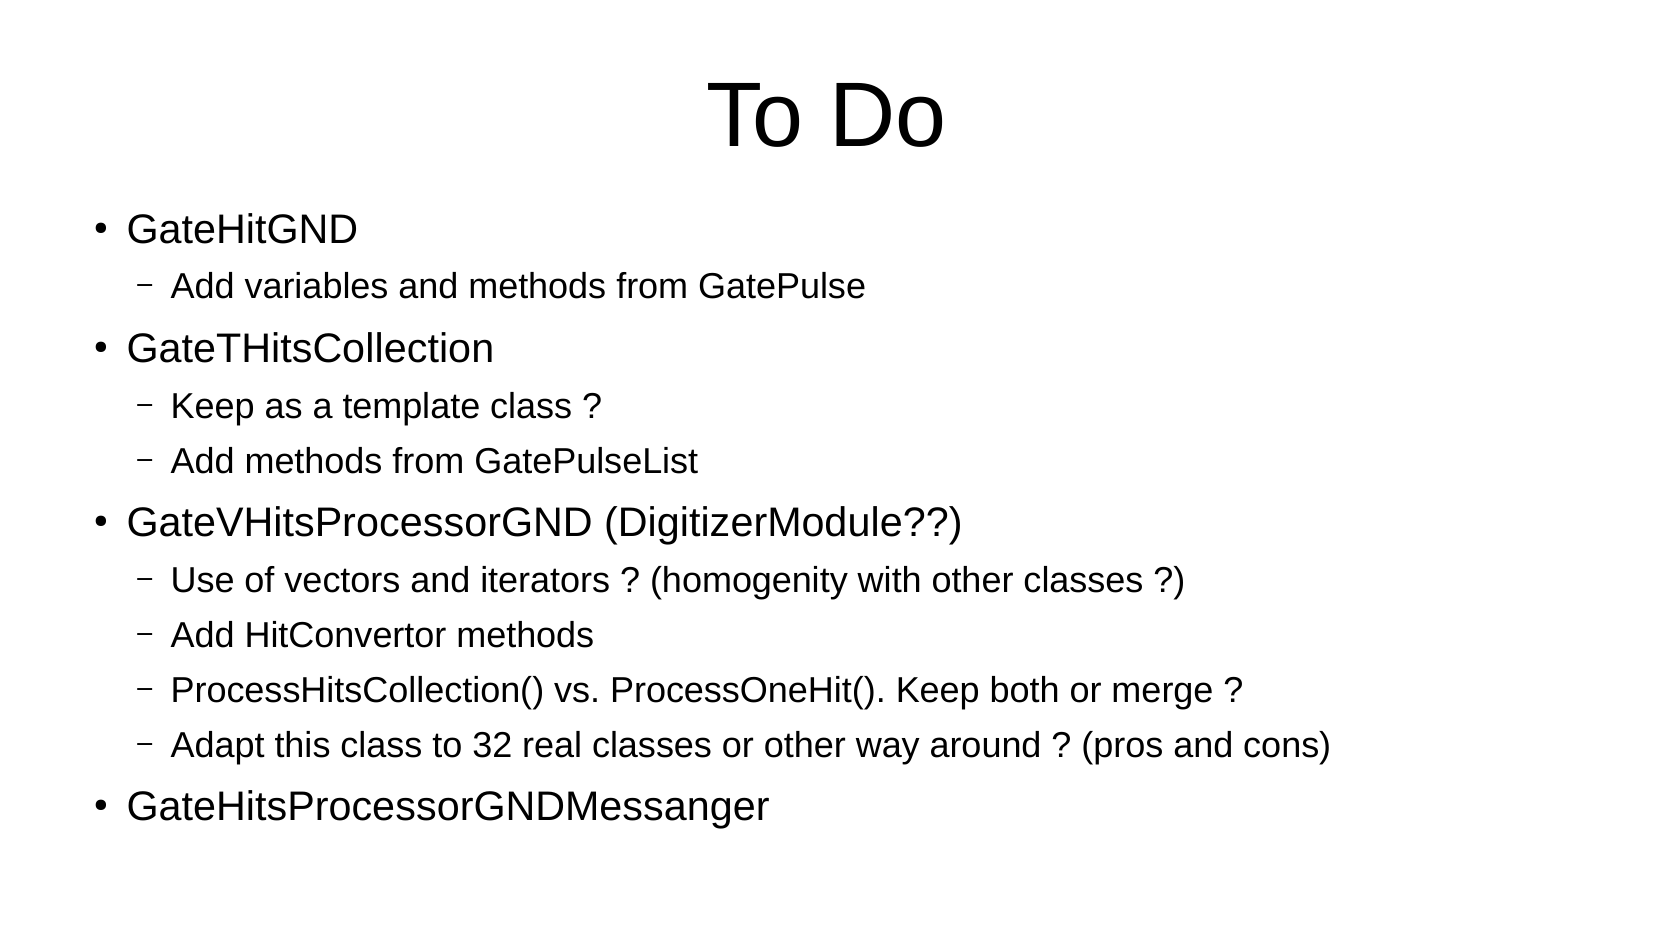

# To Do
GateHitGND
Add variables and methods from GatePulse
GateTHitsCollection
Keep as a template class ?
Add methods from GatePulseList
GateVHitsProcessorGND (DigitizerModule??)
Use of vectors and iterators ? (homogenity with other classes ?)
Add HitConvertor methods
ProcessHitsCollection() vs. ProcessOneHit(). Keep both or merge ?
Adapt this class to 32 real classes or other way around ? (pros and cons)
GateHitsProcessorGNDMessanger